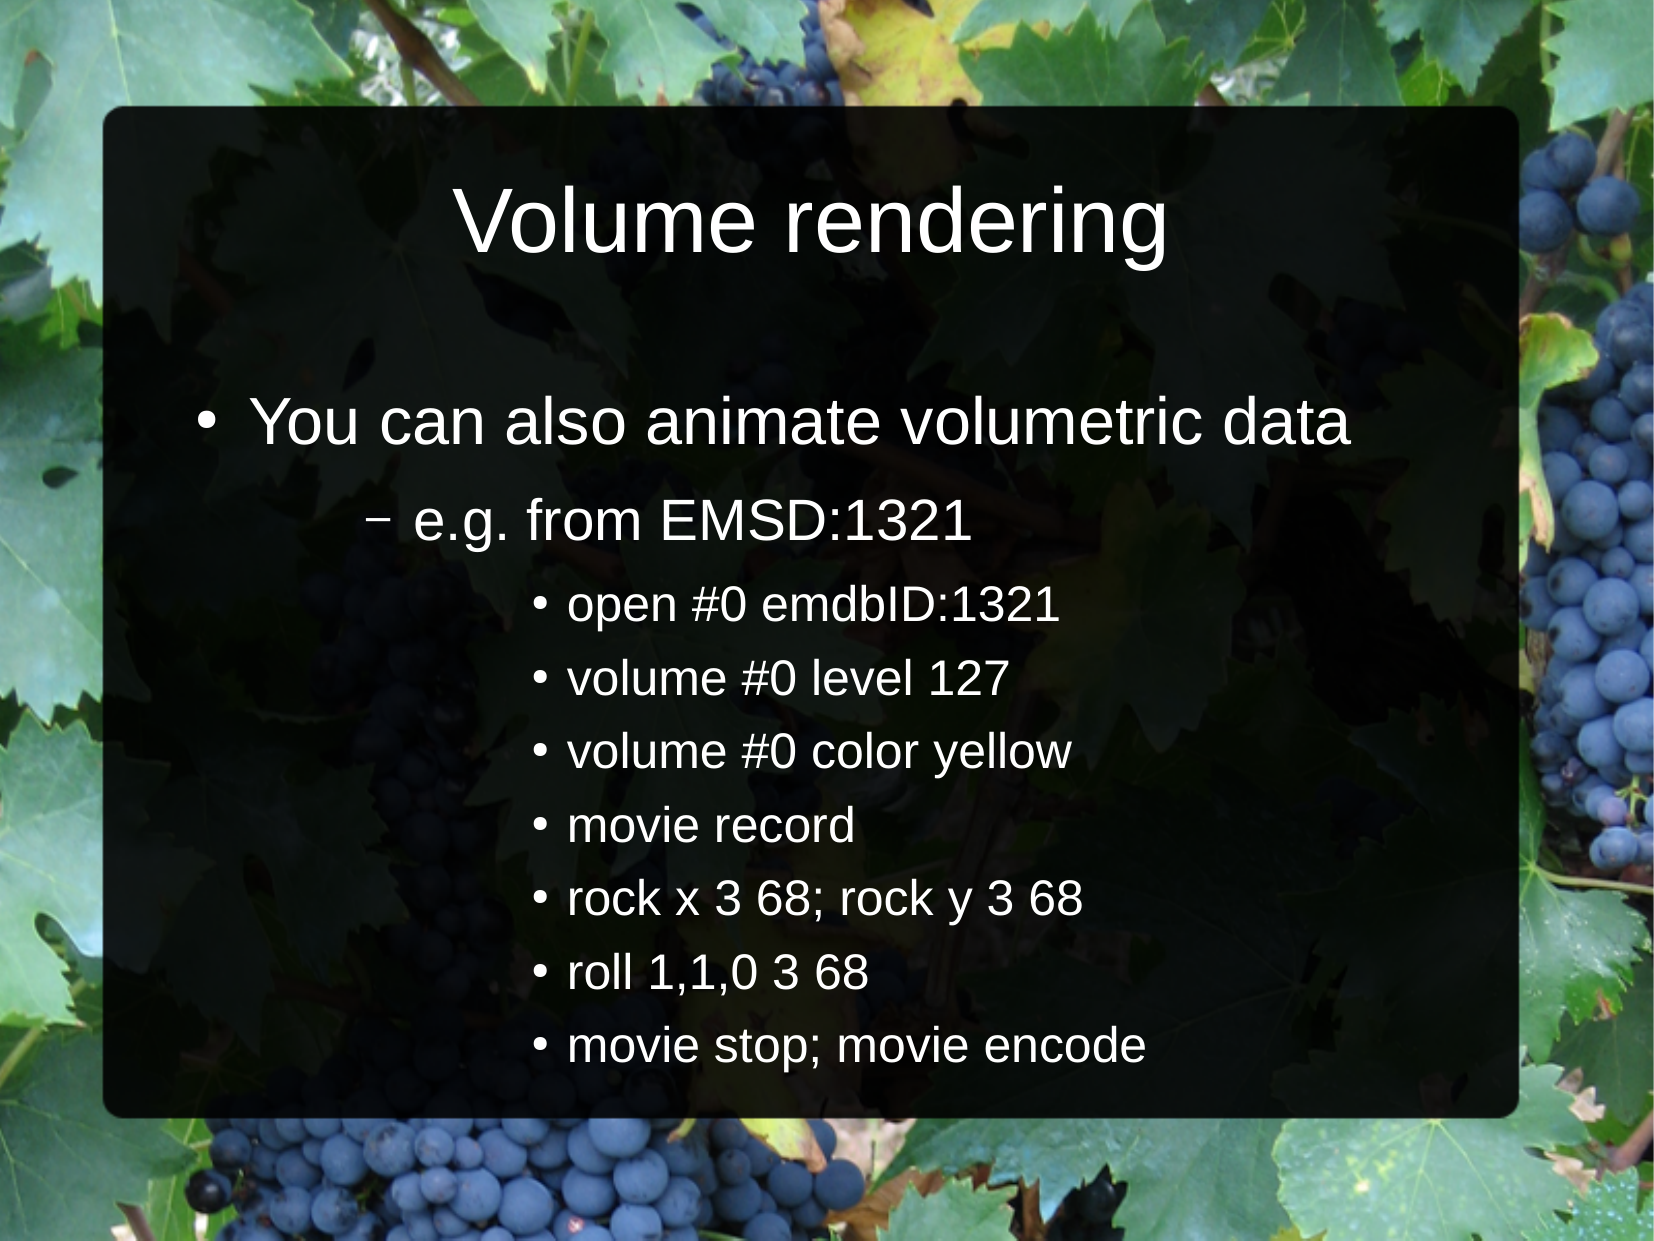

# Volume rendering
You can also animate volumetric data
e.g. from EMSD:1321
open #0 emdbID:1321
volume #0 level 127
volume #0 color yellow
movie record
rock x 3 68; rock y 3 68
roll 1,1,0 3 68
movie stop; movie encode